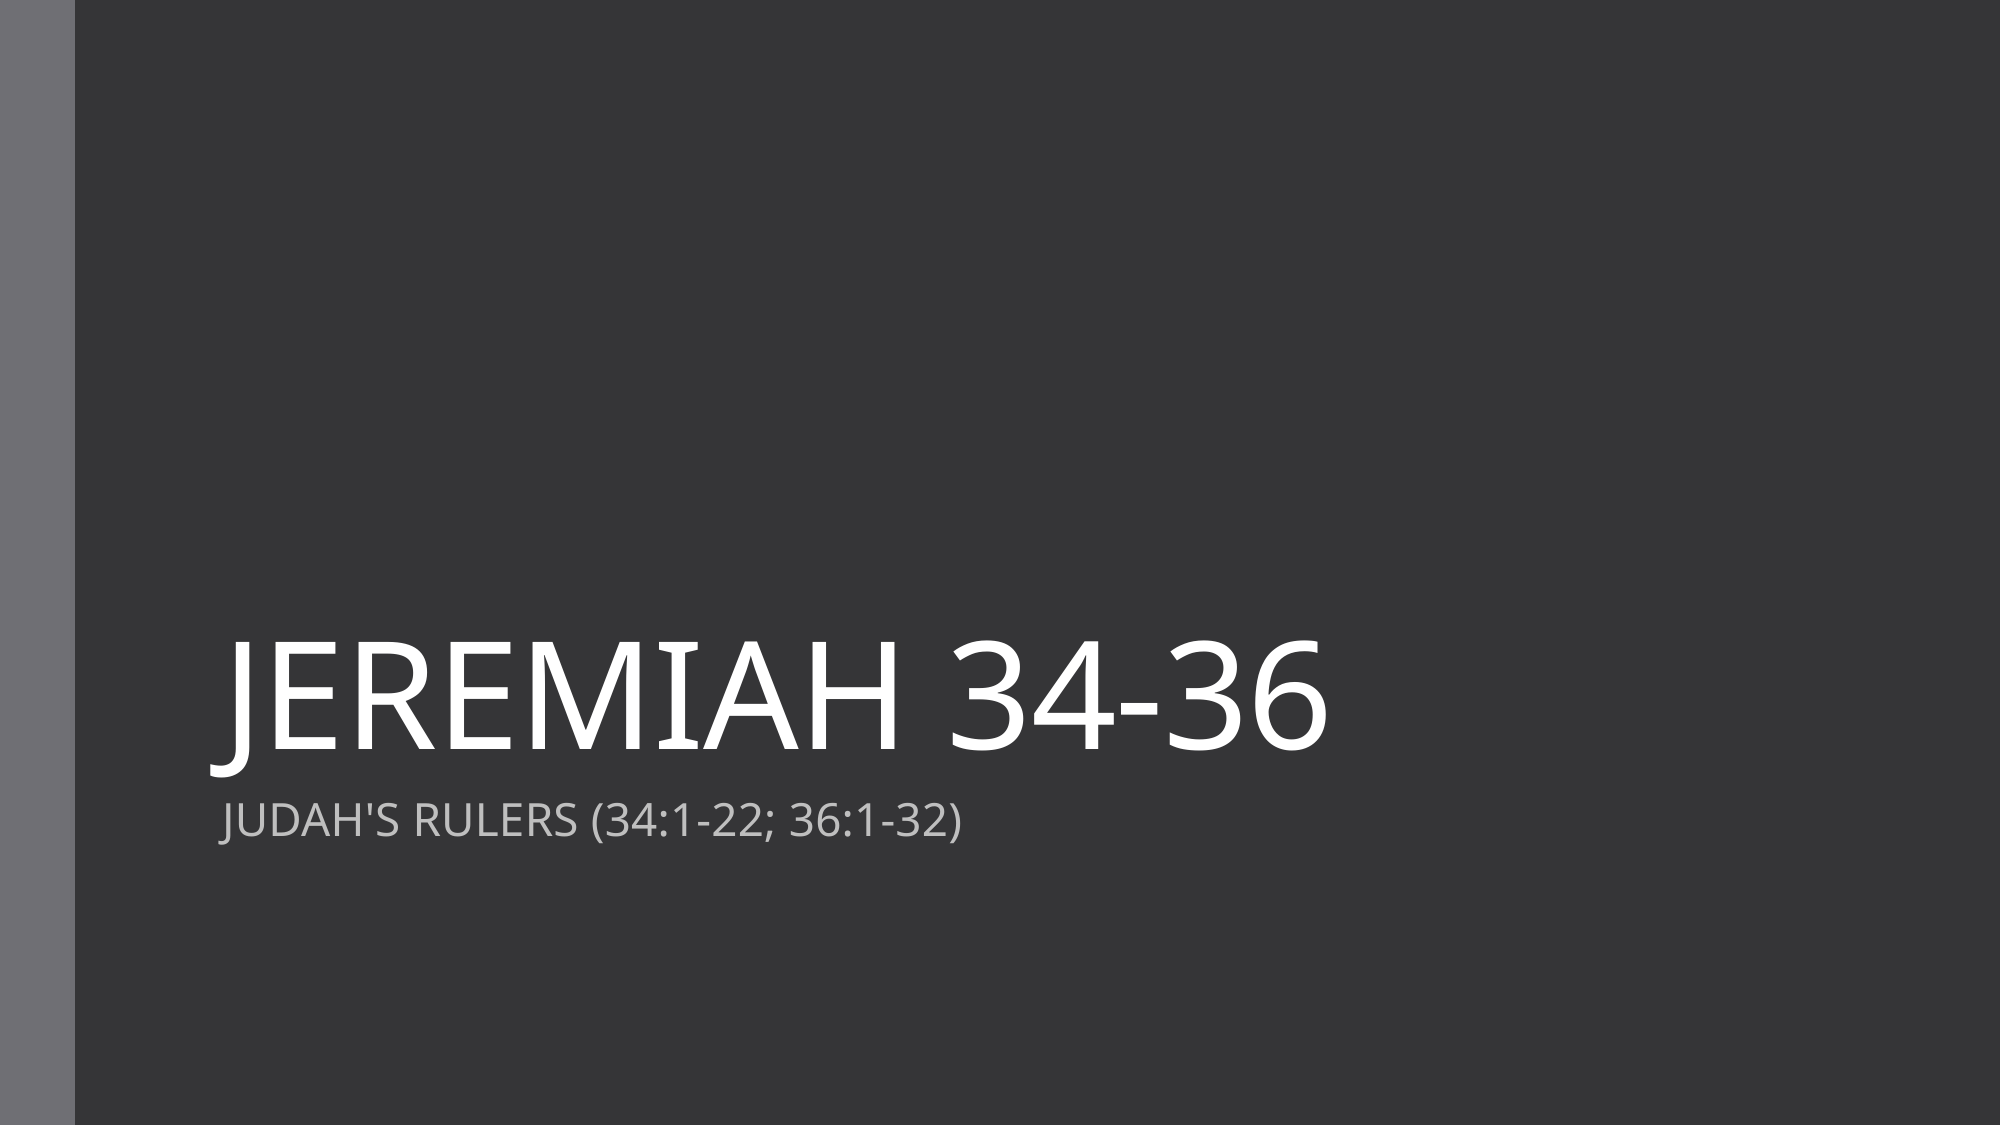

# JEREMIAH 34-36
JUDAH'S RULERS (34:1-22; 36:1-32)